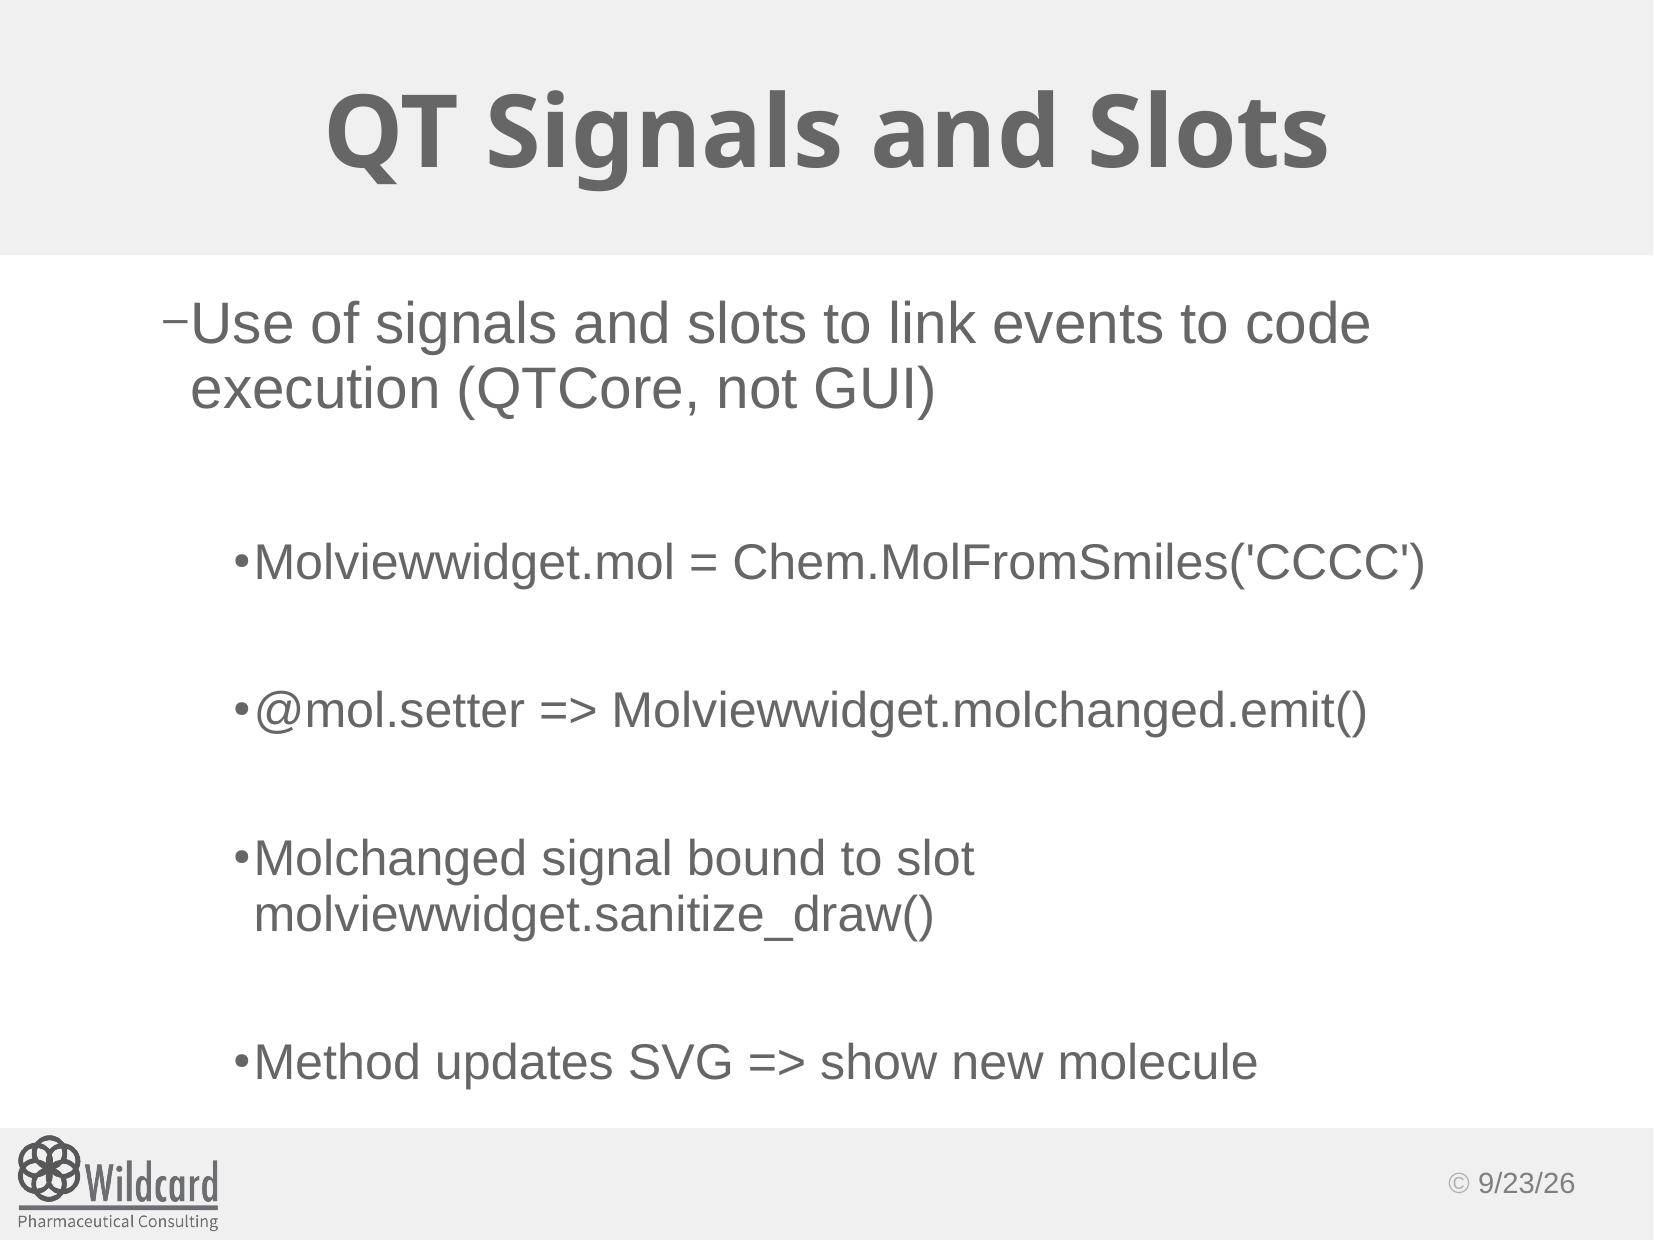

# QT Signals and Slots
Use of signals and slots to link events to code execution (QTCore, not GUI)
Molviewwidget.mol = Chem.MolFromSmiles('CCCC')
@mol.setter => Molviewwidget.molchanged.emit()
Molchanged signal bound to slot molviewwidget.sanitize_draw()
Method updates SVG => show new molecule